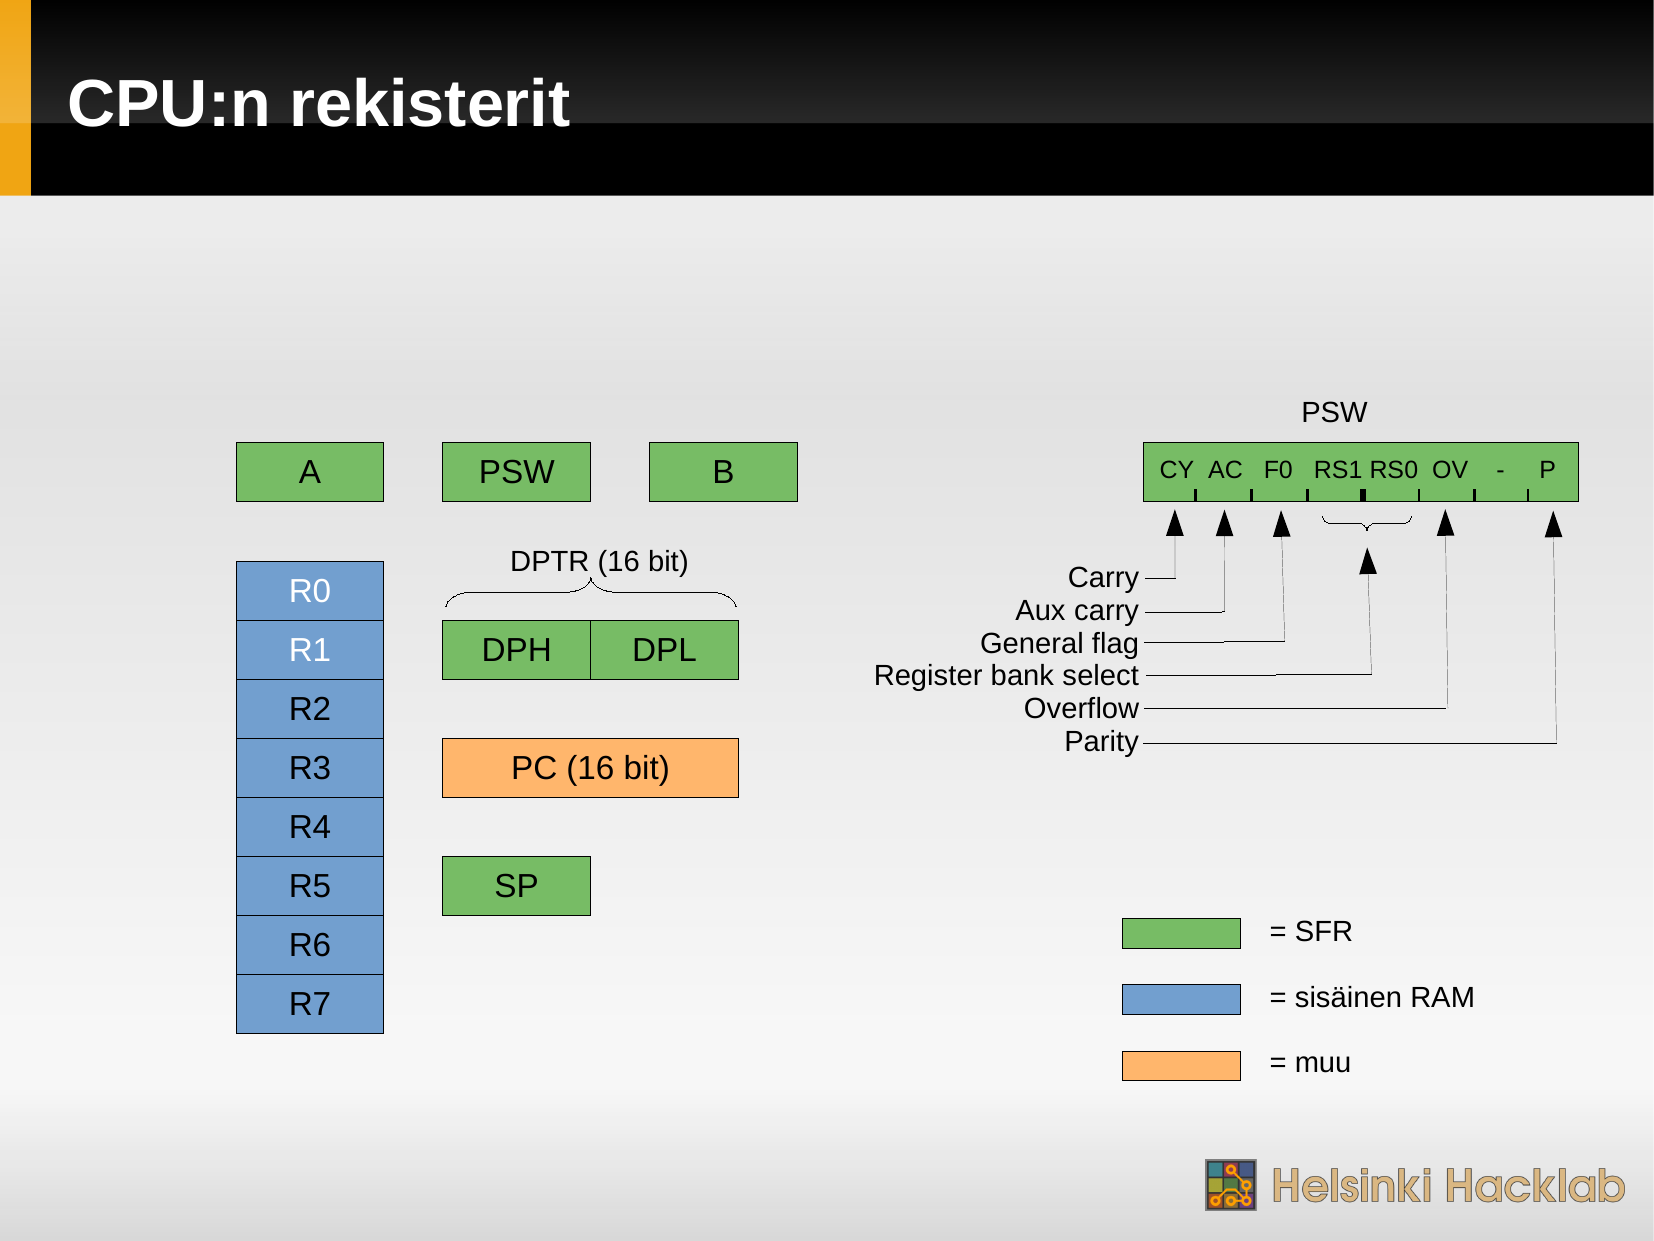

# CPU:n rekisterit
PSW
A
PSW
B
CY AC F0 RS1 RS0 OV - P
DPTR (16 bit)
R0
Carry
Aux carry
General flag
Register bank select
Overflow
Parity
R1
DPH
DPL
R2
R3
PC (16 bit)
R4
R5
SP
R6
= SFR
= sisäinen RAM
= muu
R7